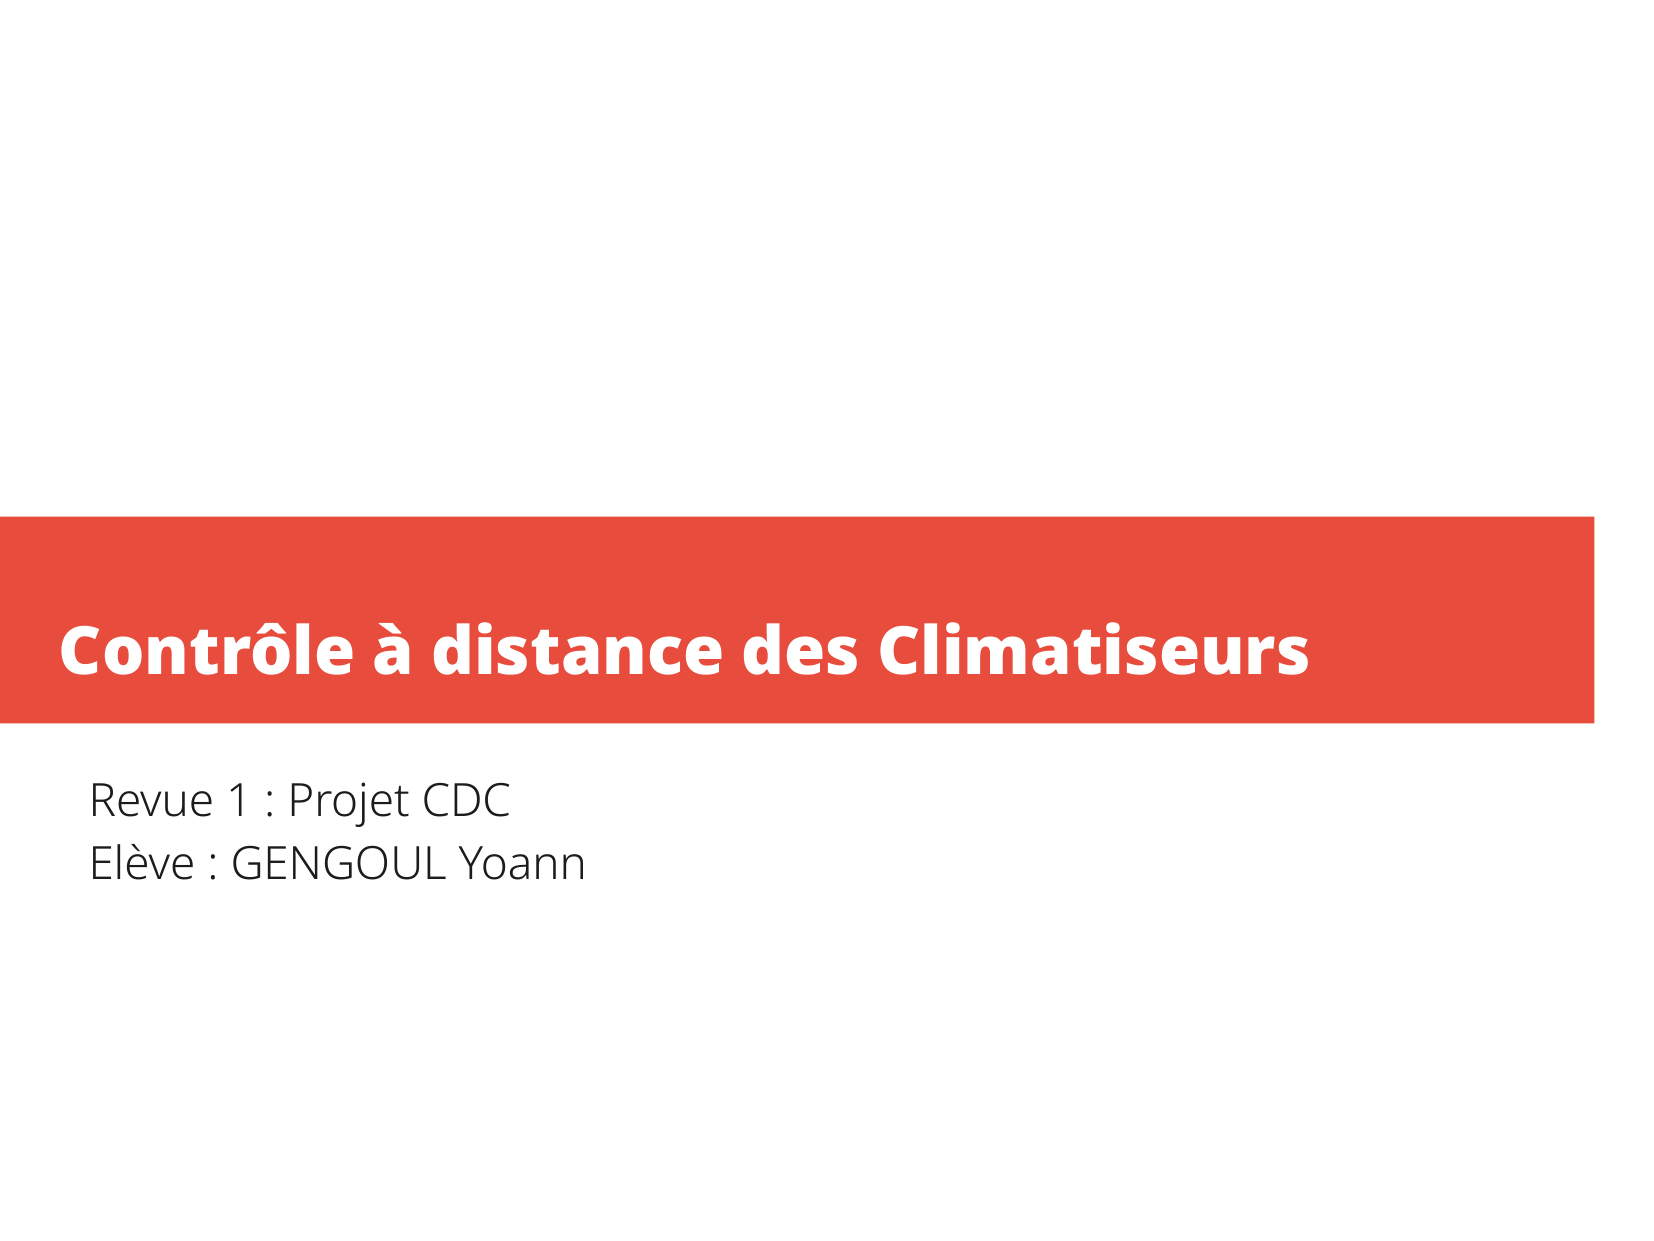

# Contrôle à distance des Climatiseurs
Revue 1 : Projet CDC
Elève : GENGOUL Yoann